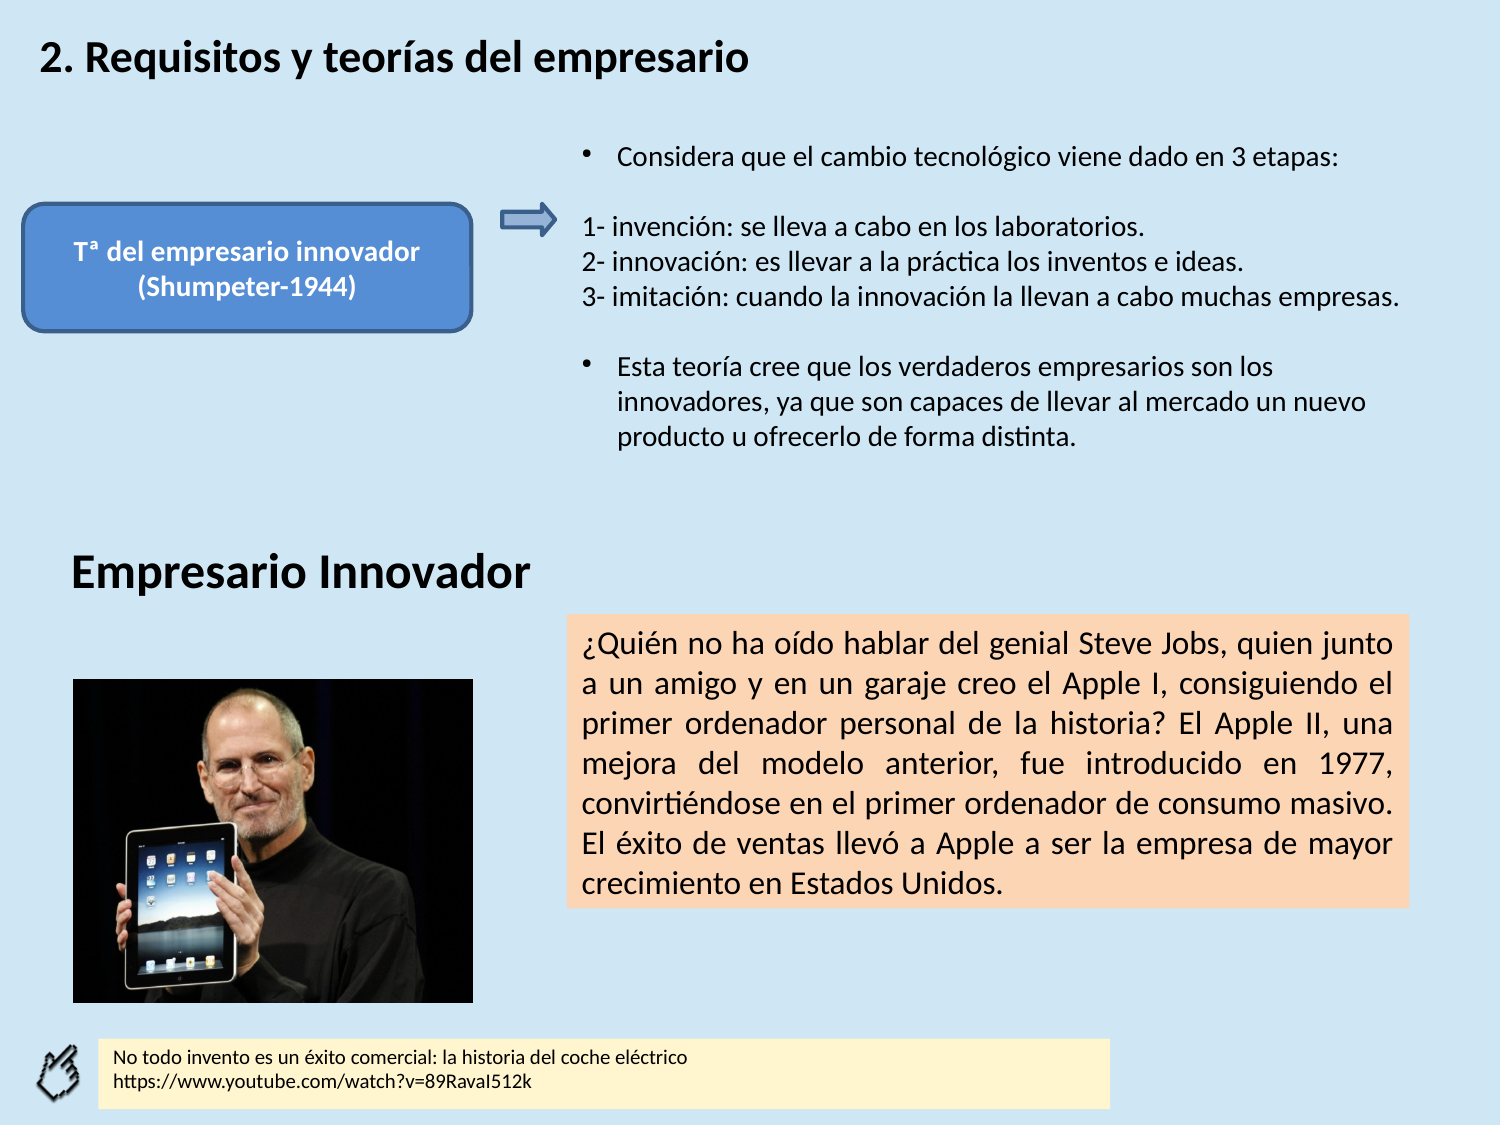

2. Requisitos y teorías del empresario
Considera que el cambio tecnológico viene dado en 3 etapas:
1- invención: se lleva a cabo en los laboratorios.
2- innovación: es llevar a la práctica los inventos e ideas.
3- imitación: cuando la innovación la llevan a cabo muchas empresas.
Esta teoría cree que los verdaderos empresarios son los innovadores, ya que son capaces de llevar al mercado un nuevo producto u ofrecerlo de forma distinta.
Tª del empresario innovador
(Shumpeter-1944)
Empresario Innovador
¿Quién no ha oído hablar del genial Steve Jobs, quien junto a un amigo y en un garaje creo el Apple I, consiguiendo el primer ordenador personal de la historia? El Apple II, una mejora del modelo anterior, fue introducido en 1977, convirtiéndose en el primer ordenador de consumo masivo. El éxito de ventas llevó a Apple a ser la empresa de mayor crecimiento en Estados Unidos.
No todo invento es un éxito comercial: la historia del coche eléctrico https://www.youtube.com/watch?v=89RavaI512k